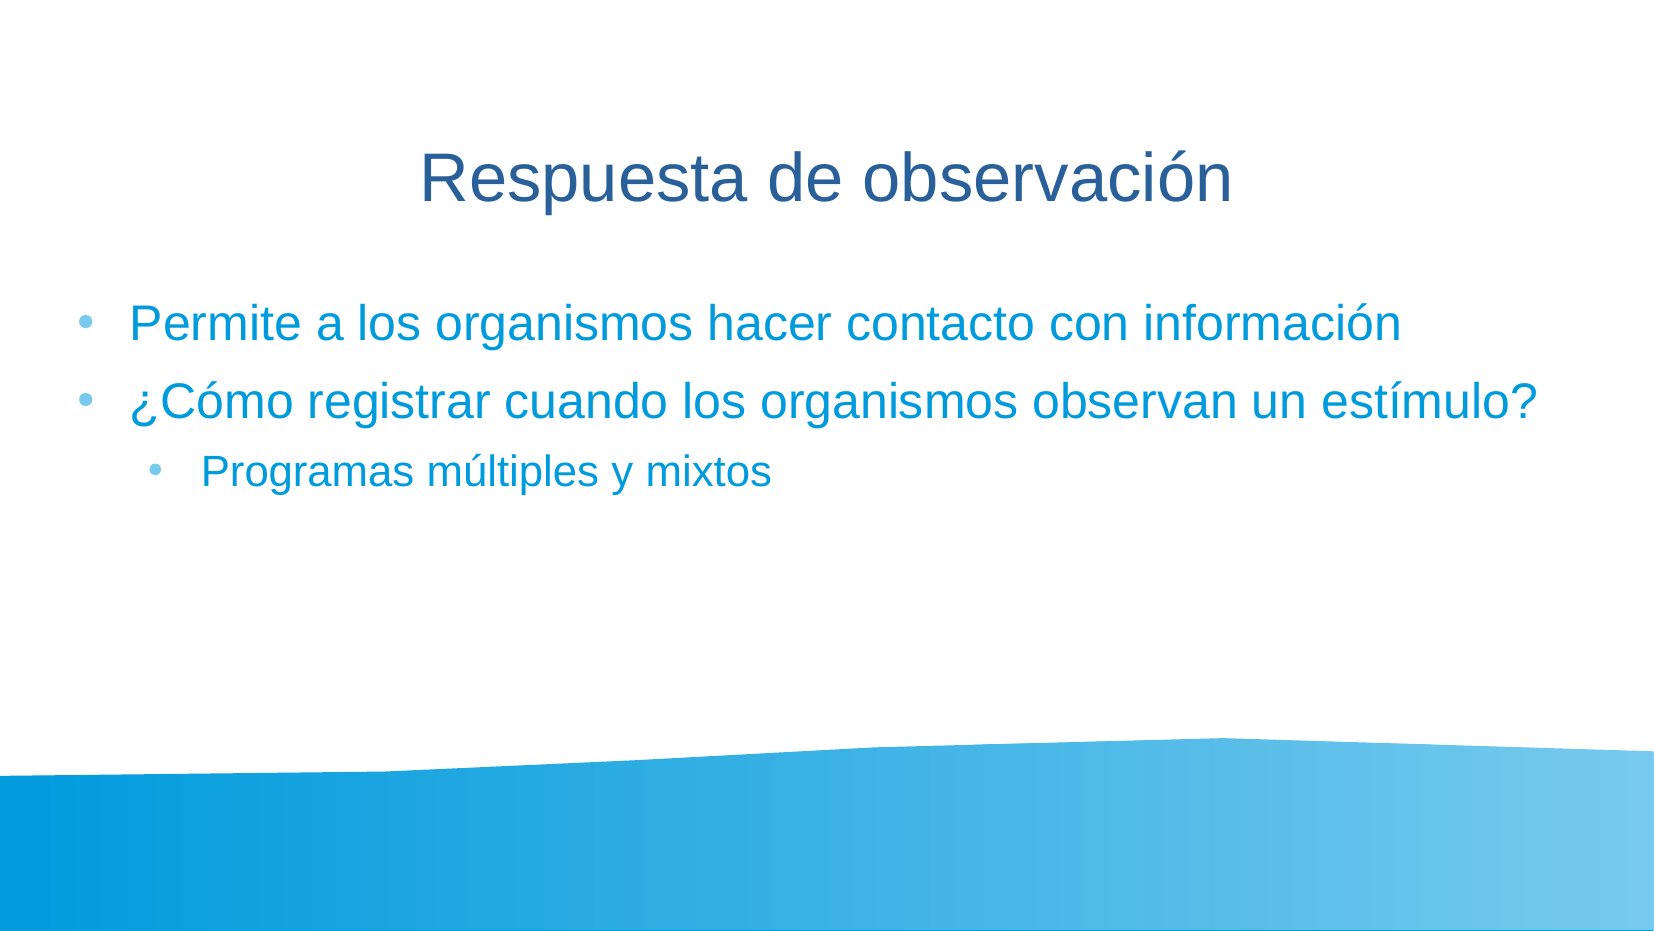

# Respuesta de observación
Permite a los organismos hacer contacto con información
¿Cómo registrar cuando los organismos observan un estímulo?
Programas múltiples y mixtos